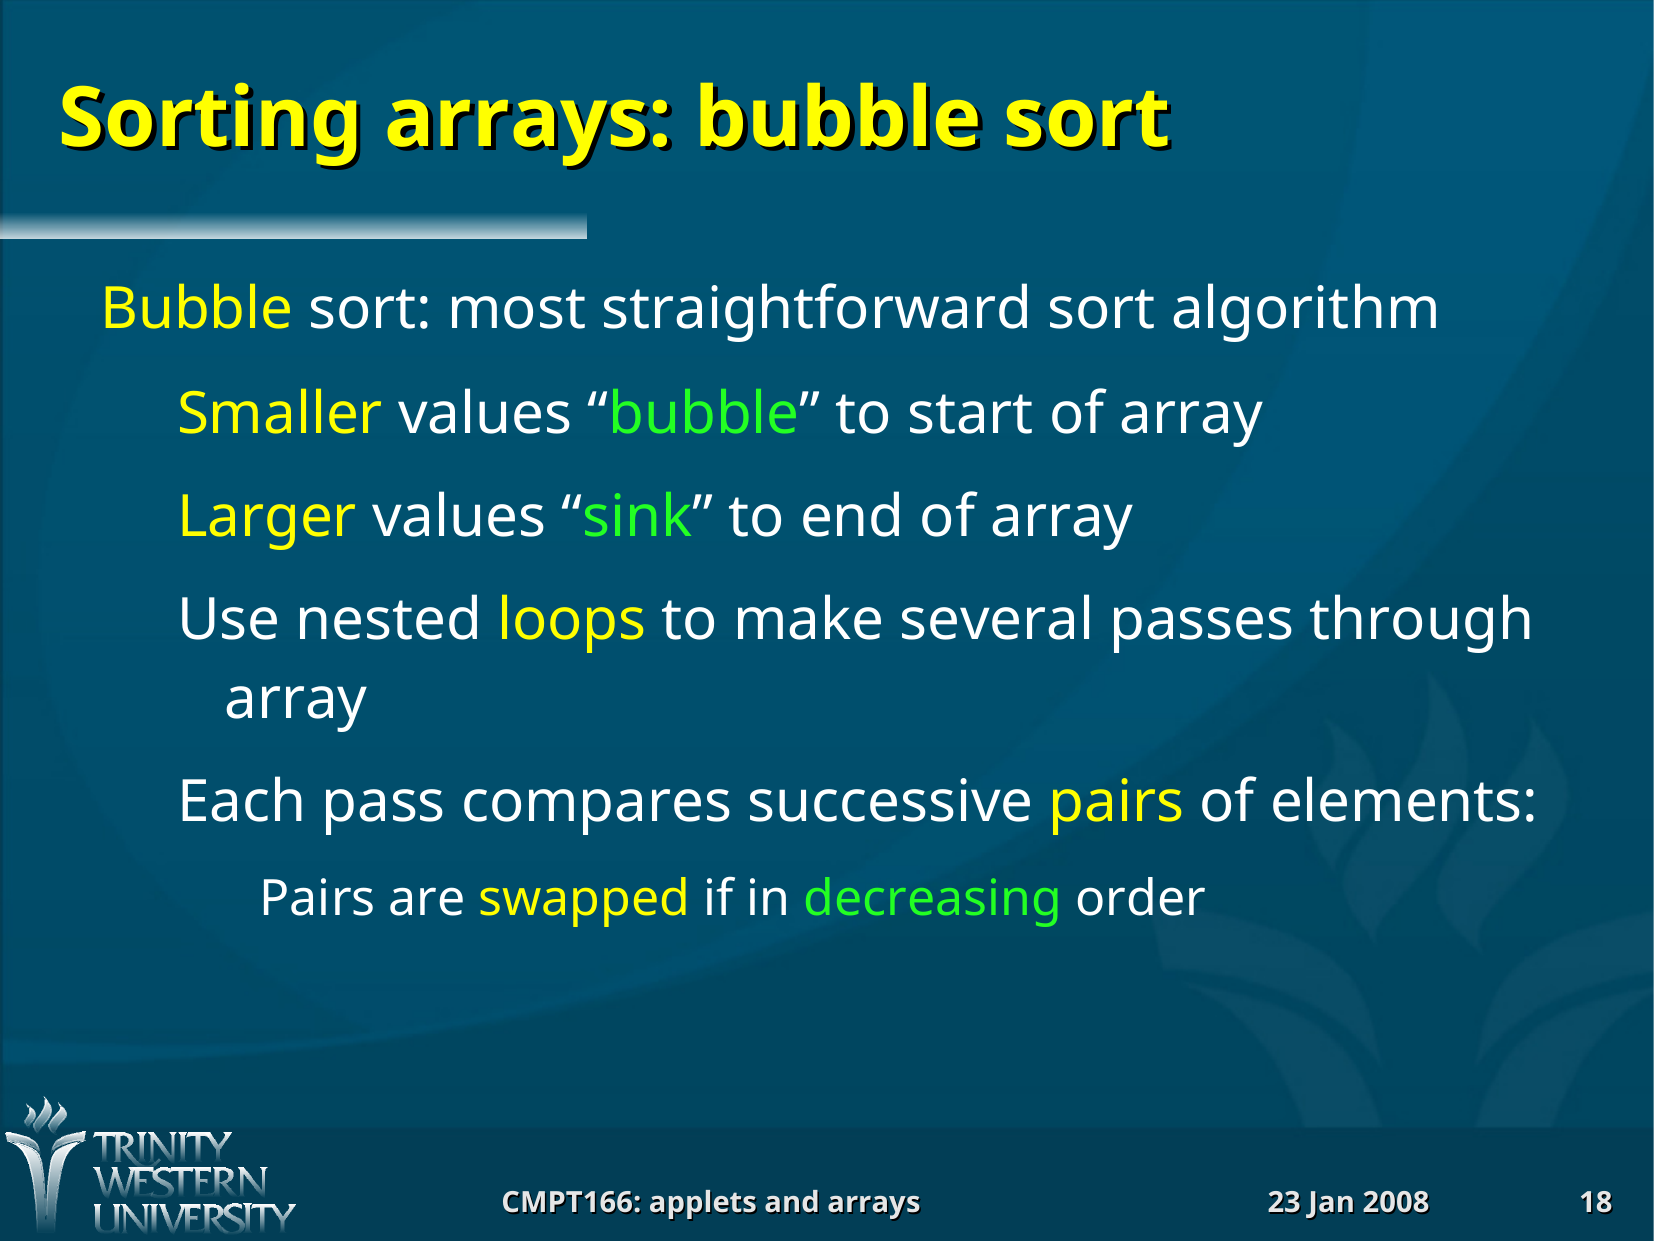

# Sorting arrays: bubble sort
Bubble sort: most straightforward sort algorithm
Smaller values “bubble” to start of array
Larger values “sink” to end of array
Use nested loops to make several passes through array
Each pass compares successive pairs of elements:
Pairs are swapped if in decreasing order
CMPT166: applets and arrays
23 Jan 2008
18